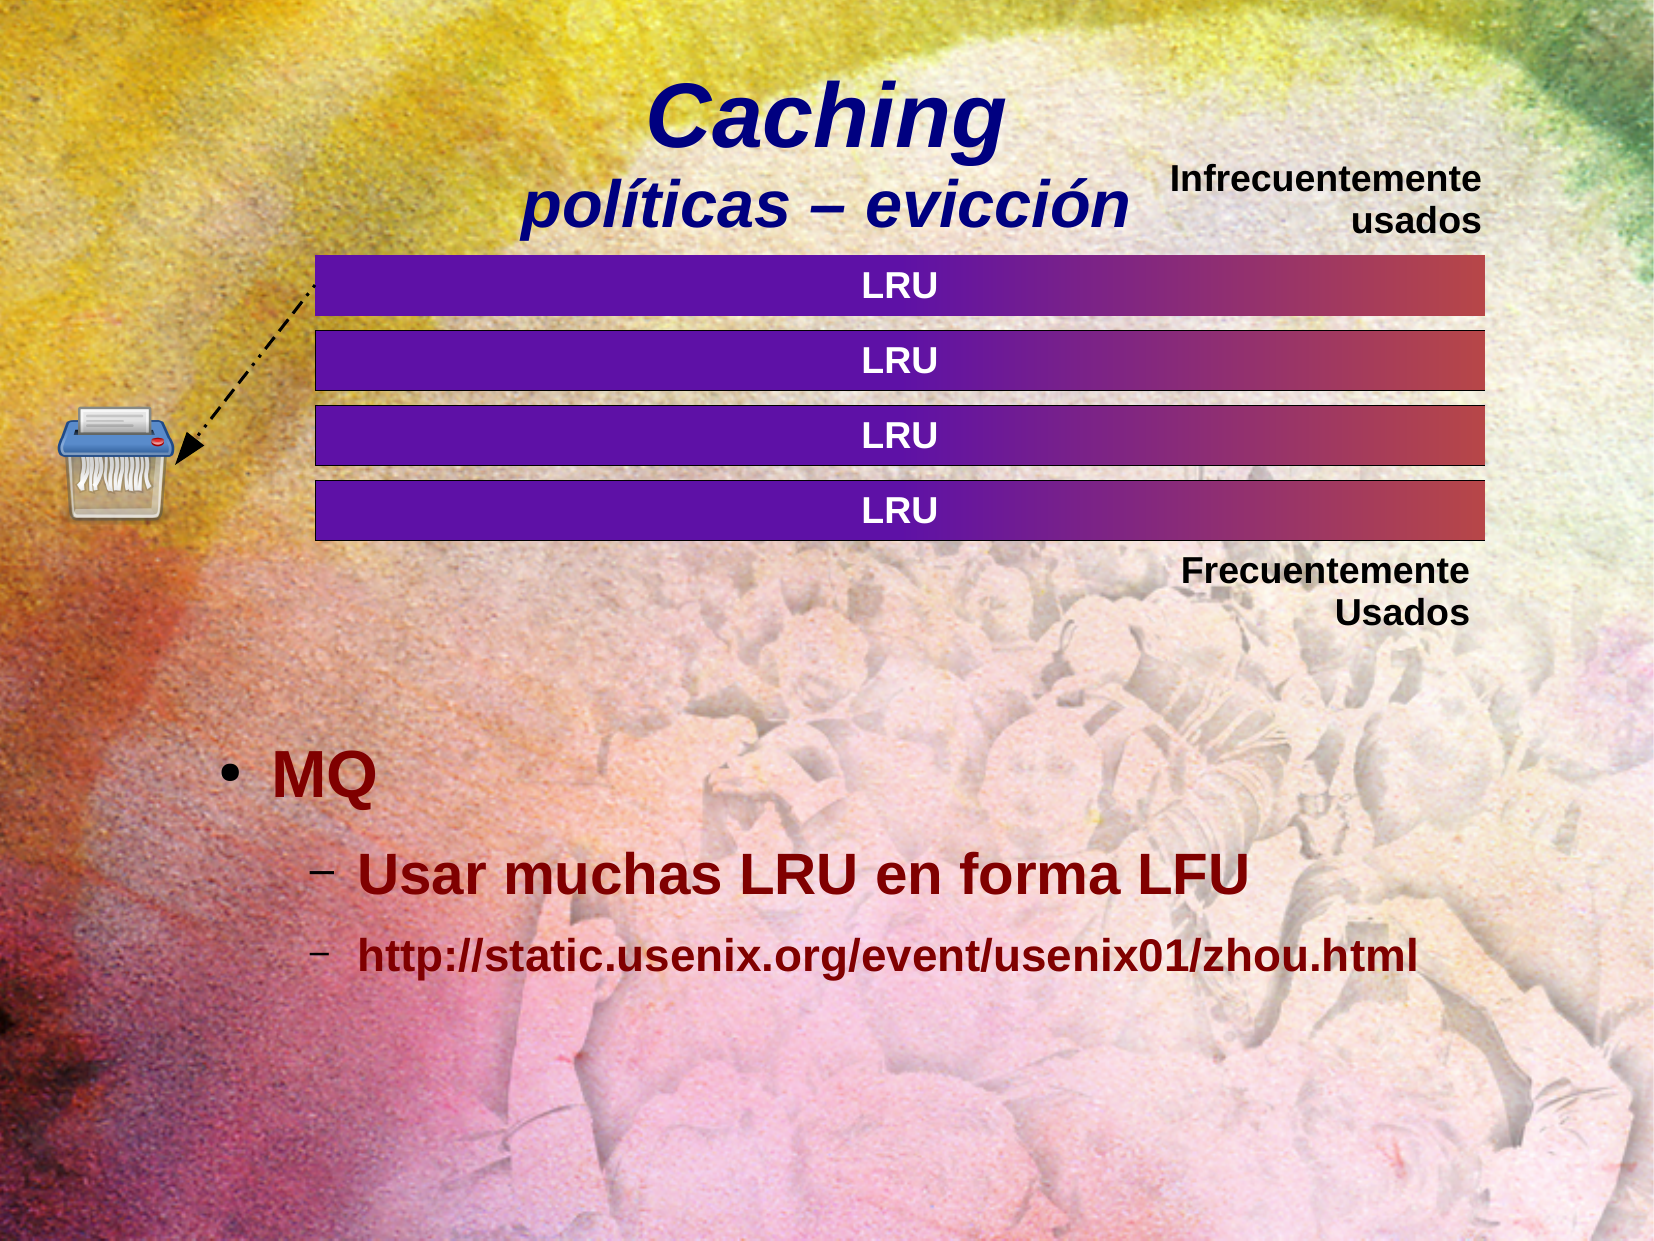

# Caching políticas – evicción
Infrecuentemente
usados
LRU
LRU
LRU
LRU
Frecuentemente
Usados
MQ
Usar muchas LRU en forma LFU
http://static.usenix.org/event/usenix01/zhou.html